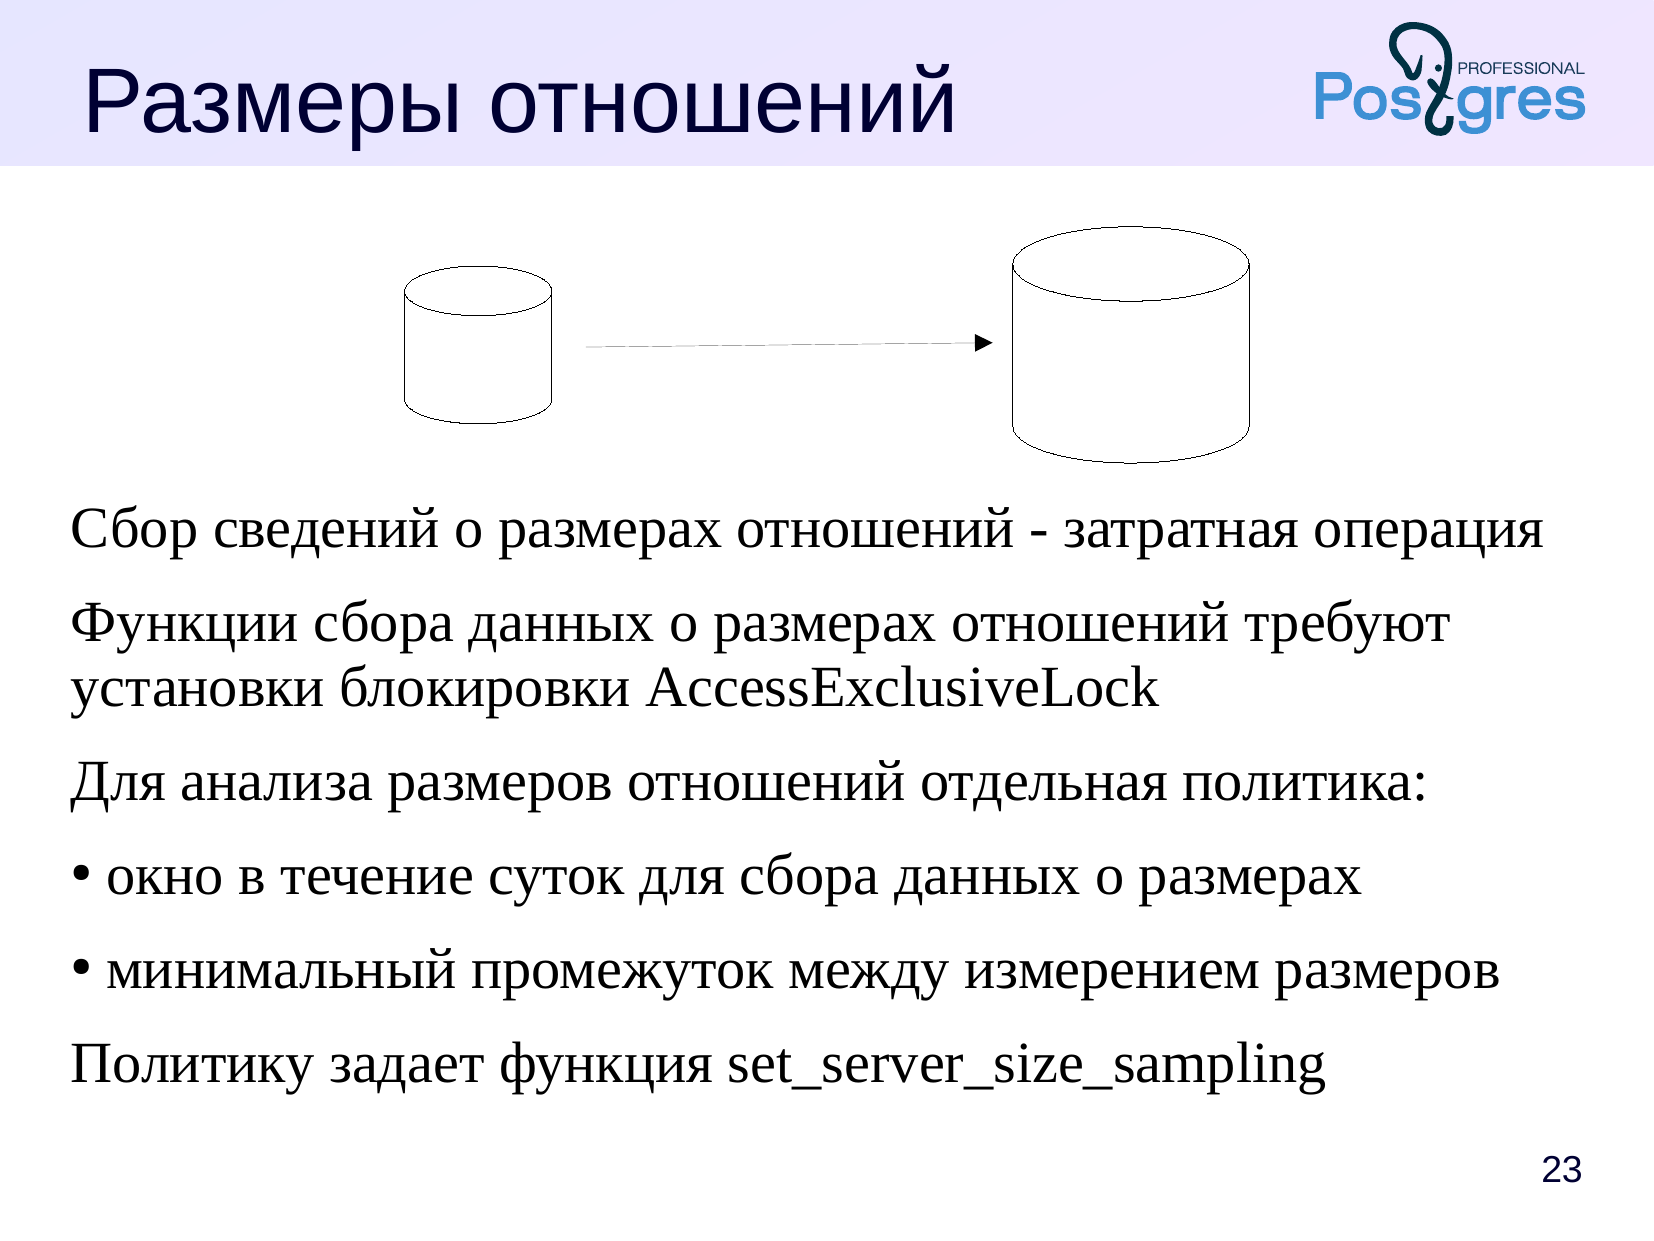

# Размеры отношений
Сбор сведений о размерах отношений - затратная операция
Функции сбора данных о размерах отношений требуют установки блокировки AccessExclusiveLock
Для анализа размеров отношений отдельная политика:
окно в течение суток для сбора данных о размерах
минимальный промежуток между измерением размеров
Политику задает функция set_server_size_sampling